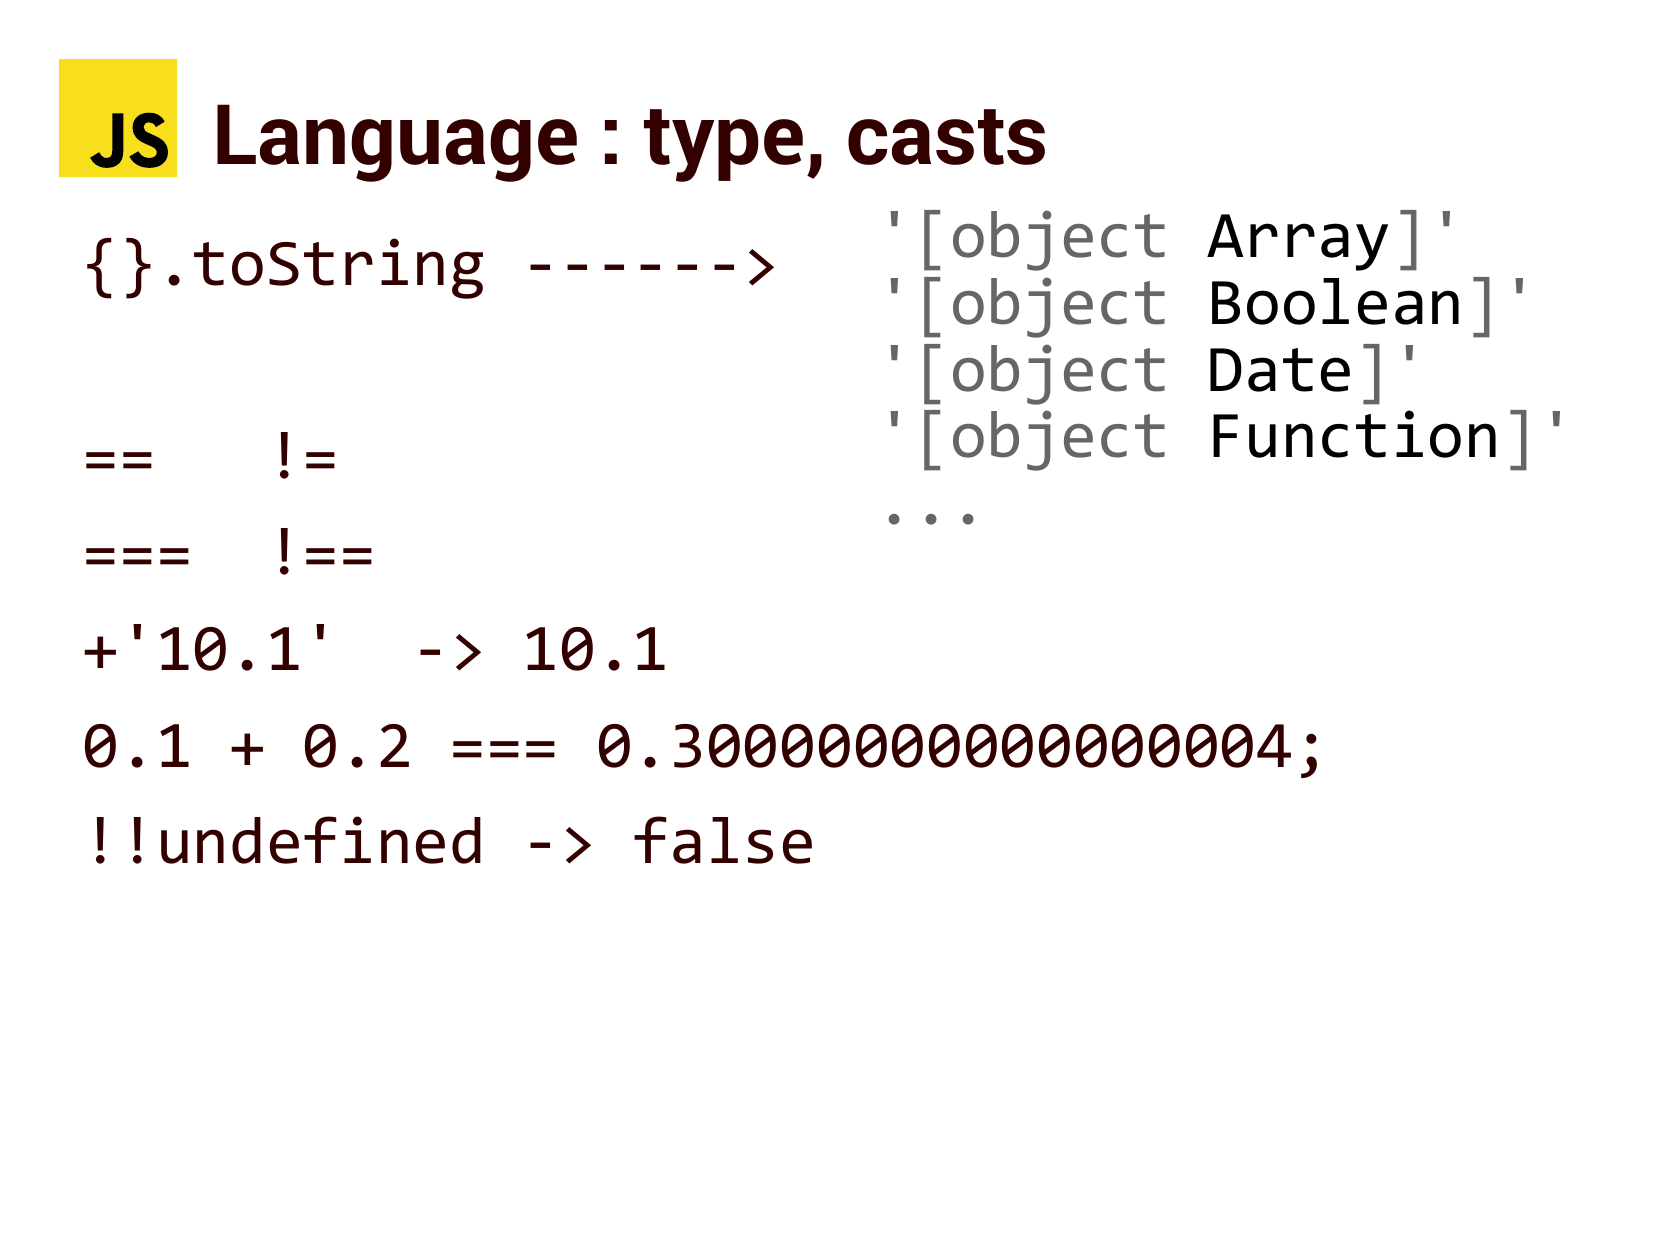

# Language : type, casts
'[object Array]'
'[object Boolean]'
'[object Date]'
'[object Function]'
...
{}.toString ------>
== !=
=== !==
+'10.1' -> 10.1
0.1 + 0.2 === 0.30000000000000004;
!!undefined -> false